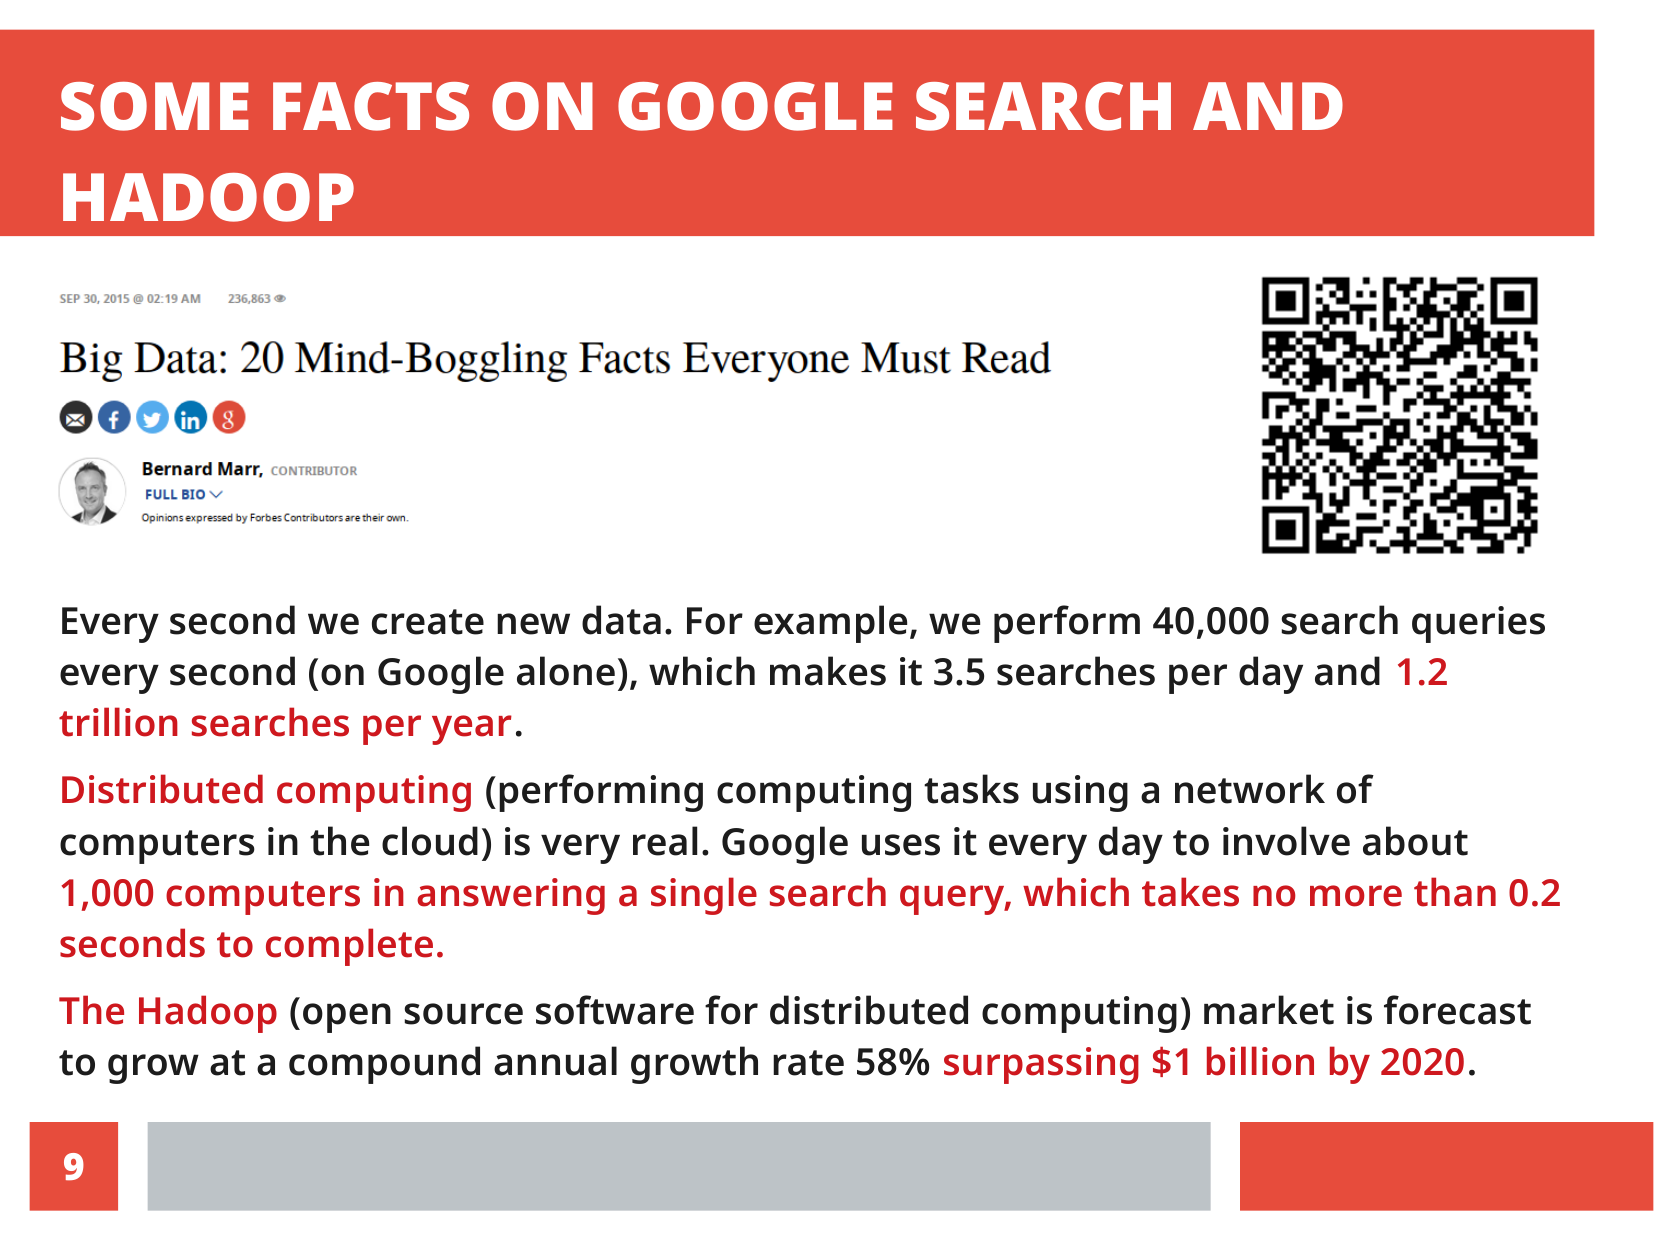

# SOME FACTS ON GOOGLE SEARCH AND HADOOP
Every second we create new data. For example, we perform 40,000 search queries every second (on Google alone), which makes it 3.5 searches per day and 1.2 trillion searches per year.
Distributed computing (performing computing tasks using a network of computers in the cloud) is very real. Google uses it every day to involve about 1,000 computers in answering a single search query, which takes no more than 0.2 seconds to complete.
The Hadoop (open source software for distributed computing) market is forecast to grow at a compound annual growth rate 58% surpassing $1 billion by 2020.
9